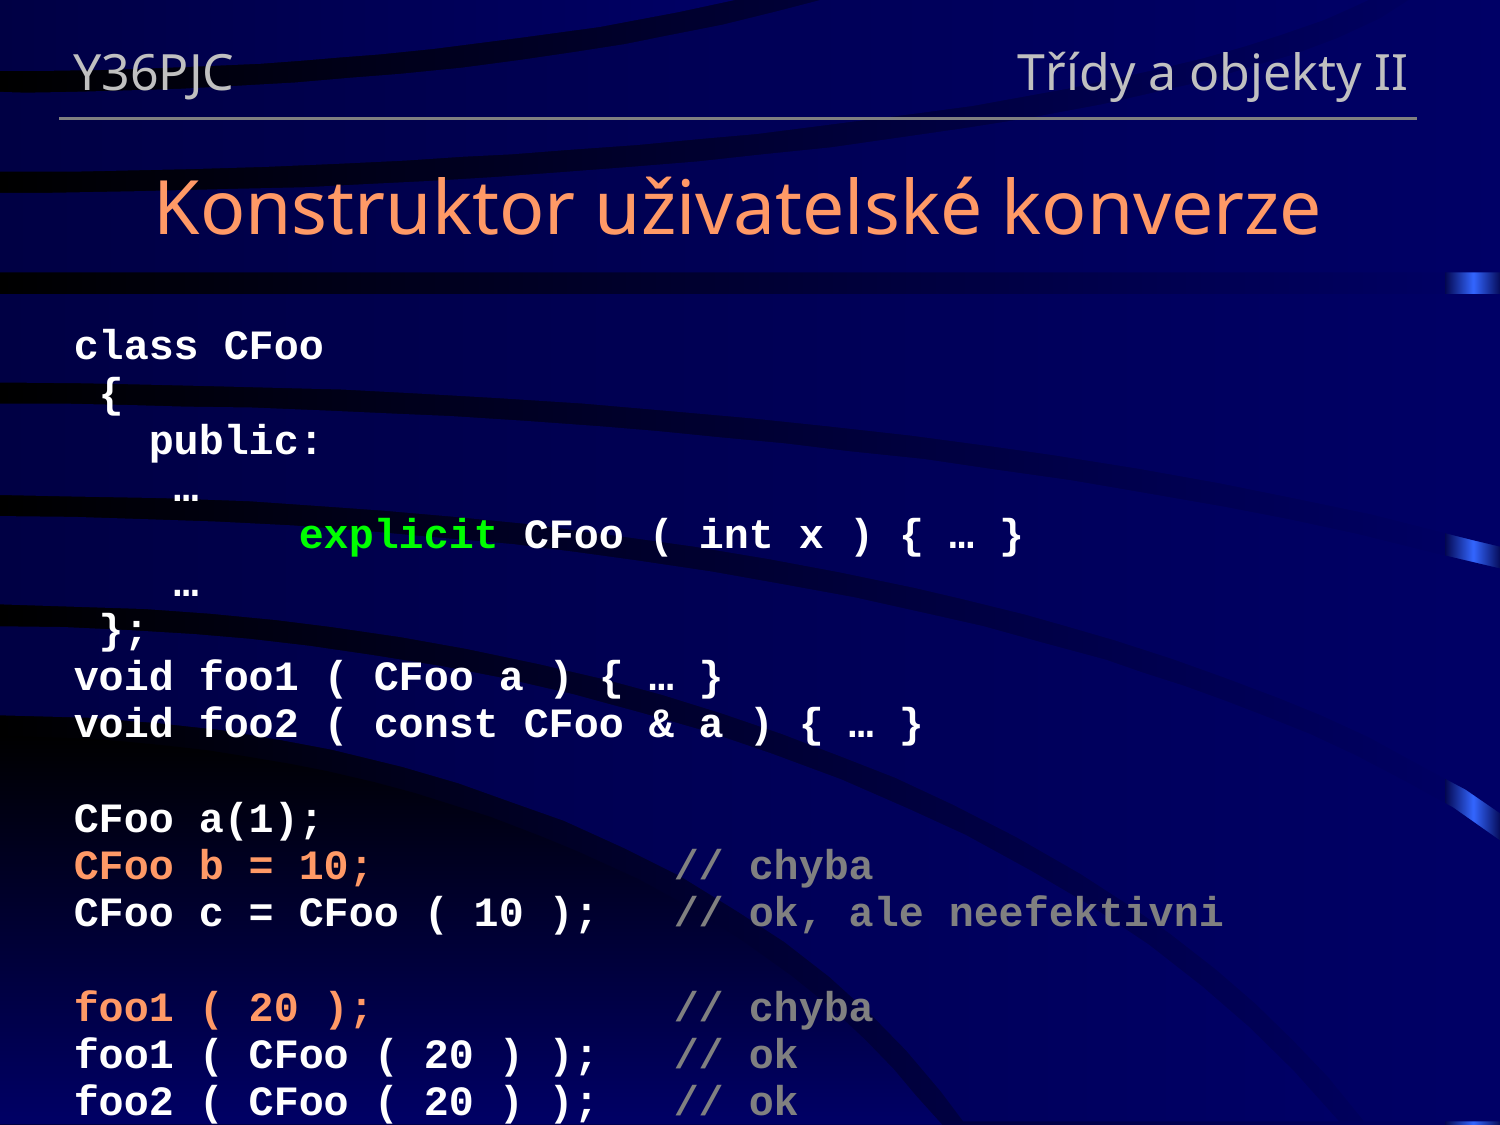

Y36PJC
Třídy a objekty II
Konstruktor uživatelské konverze
class CFoo
 {
 public:
 …
 explicit CFoo ( int x ) { … }
 …
 };
void foo1 ( CFoo a ) { … }
void foo2 ( const CFoo & a ) { … }
CFoo a(1);
CFoo b = 10; // chyba
CFoo c = CFoo ( 10 ); // ok, ale neefektivni
foo1 ( 20 ); // chyba
foo1 ( CFoo ( 20 ) ); // ok
foo2 ( CFoo ( 20 ) ); // ok